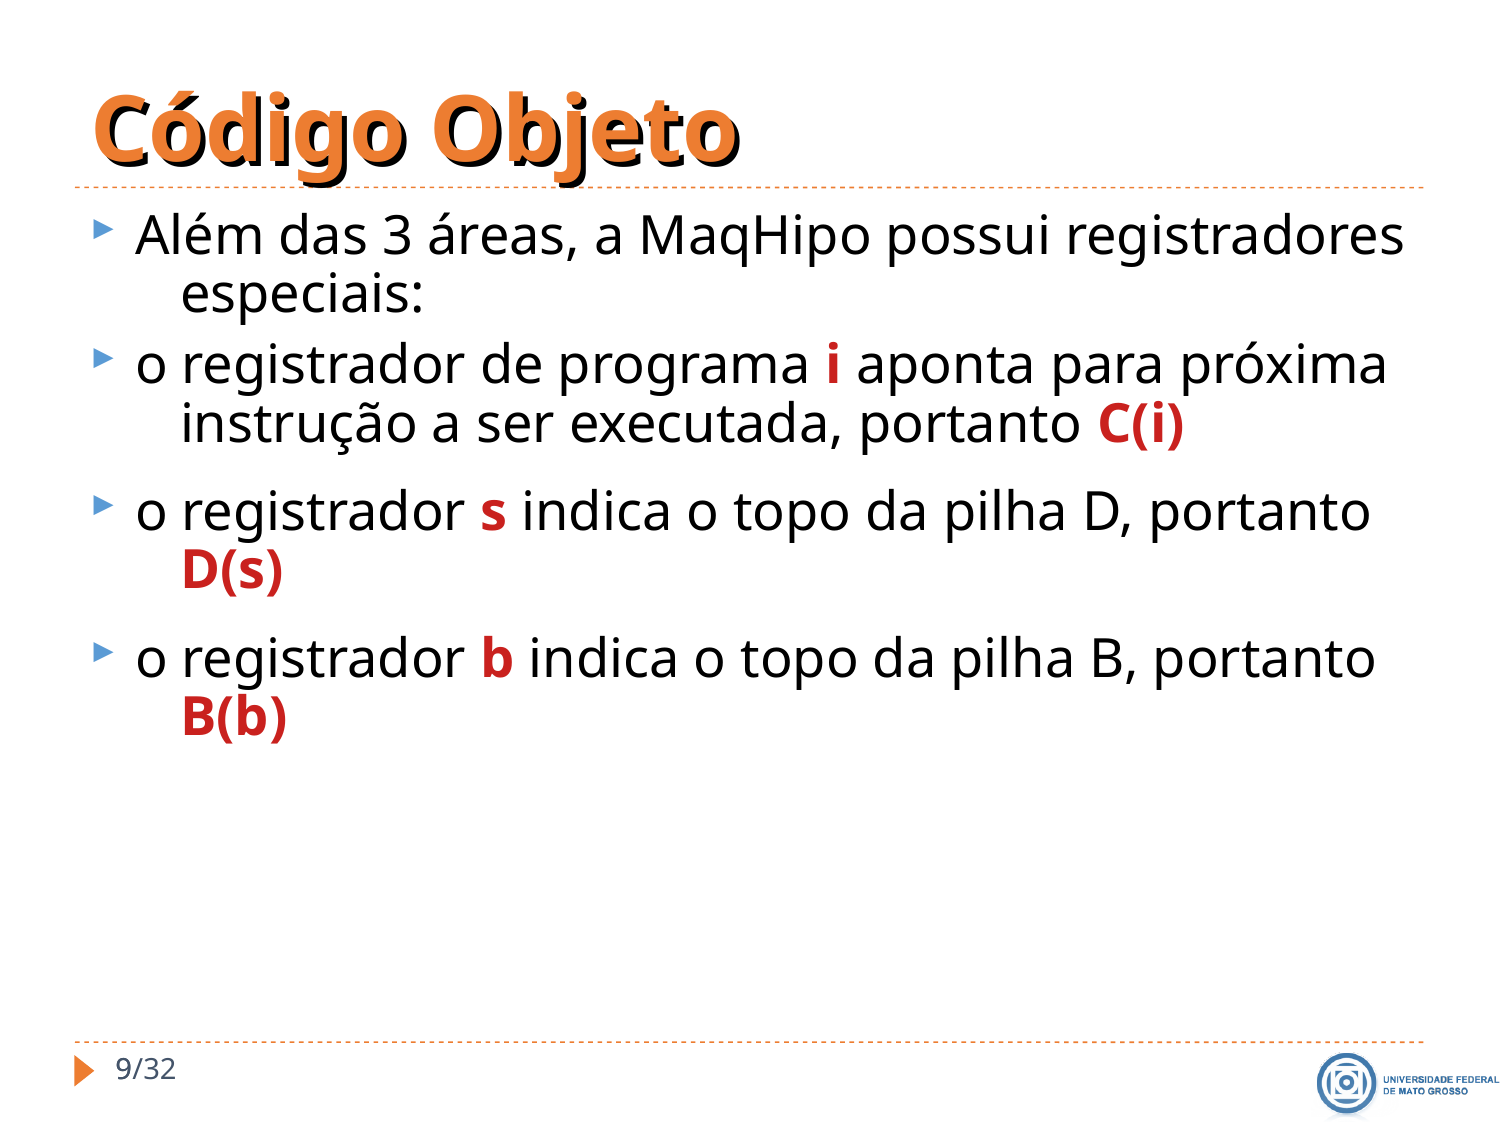

# Código Objeto
Além das 3 áreas, a MaqHipo possui registradores especiais:
o registrador de programa i aponta para próxima instrução a ser executada, portanto C(i)
o registrador s indica o topo da pilha D, portanto D(s)
o registrador b indica o topo da pilha B, portanto B(b)
9